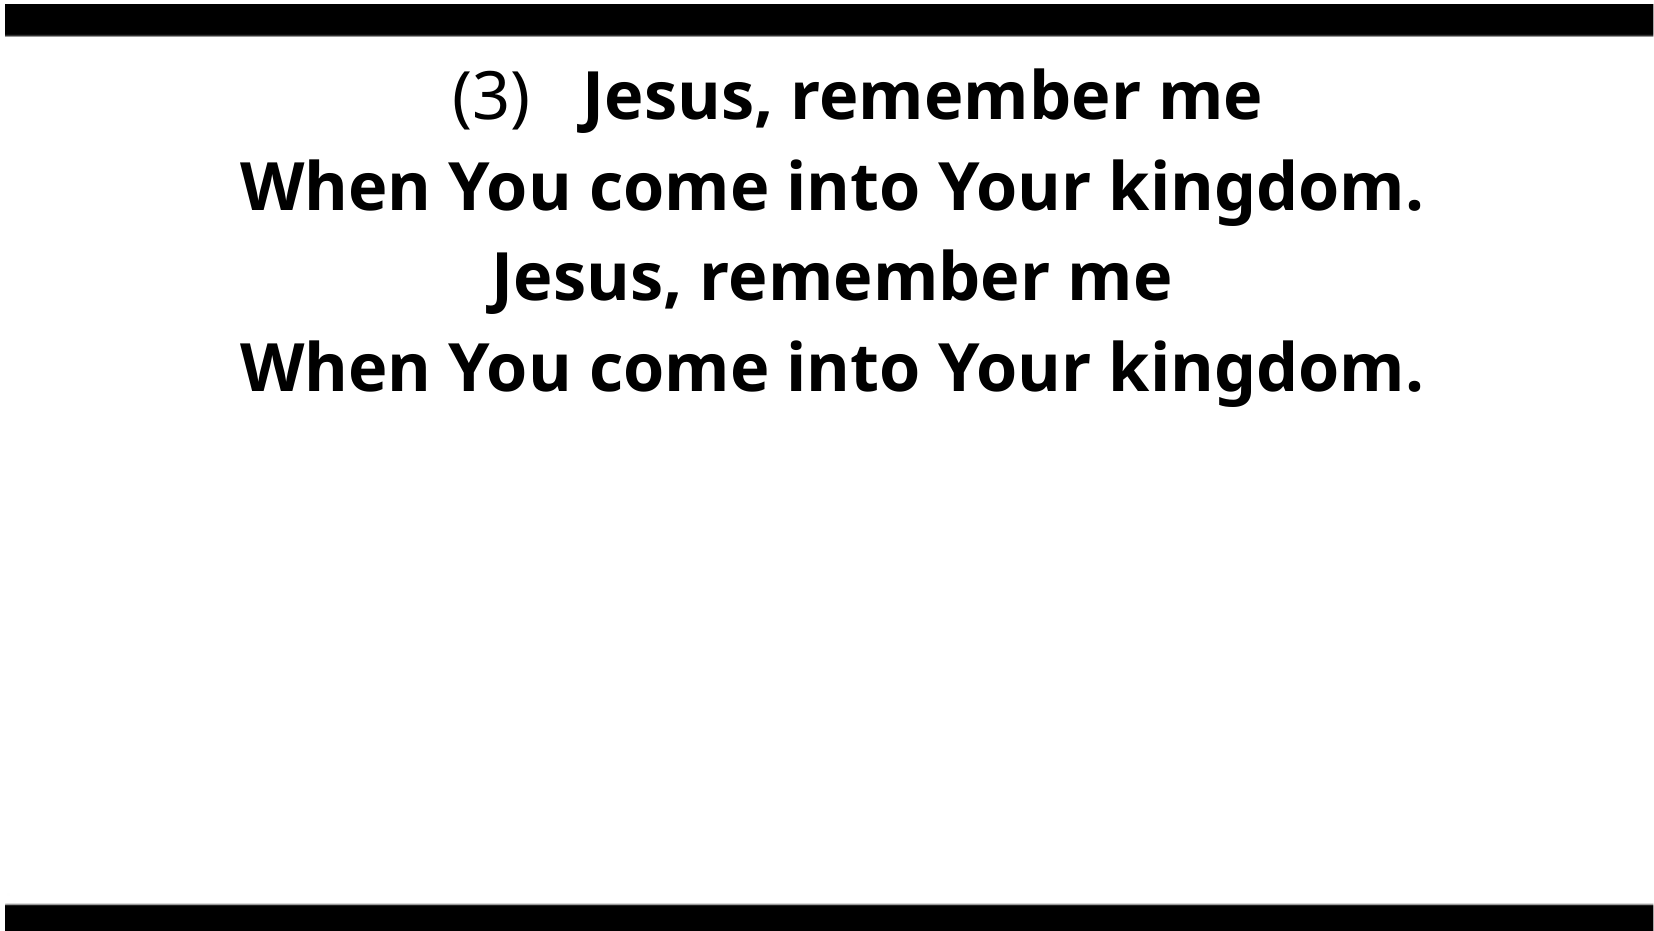

(3) Jesus, remember me
When You come into Your kingdom.
Jesus, remember me
When You come into Your kingdom.